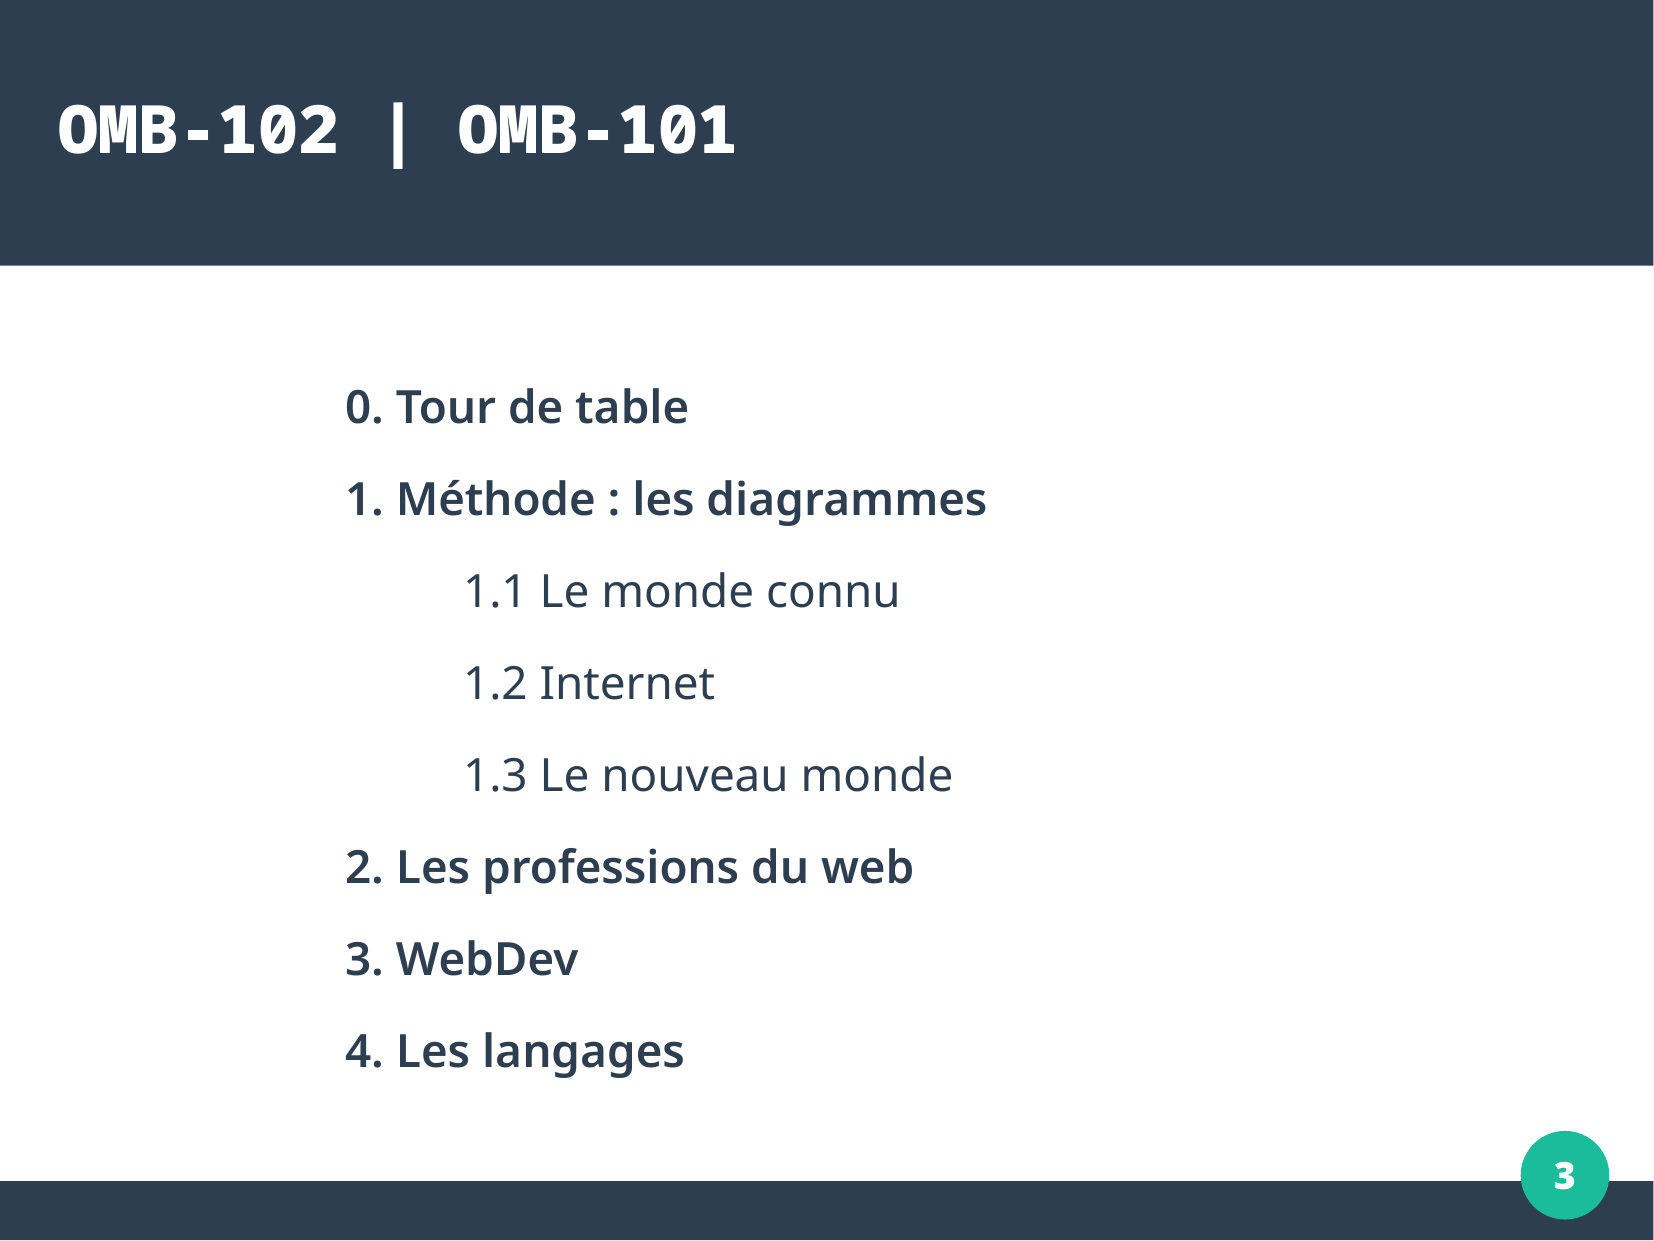

# OMB-102 | OMB-101
0. Tour de table
1. Méthode : les diagrammes
1.1 Le monde connu
1.2 Internet
1.3 Le nouveau monde
2. Les professions du web
3. WebDev
4. Les langages
3